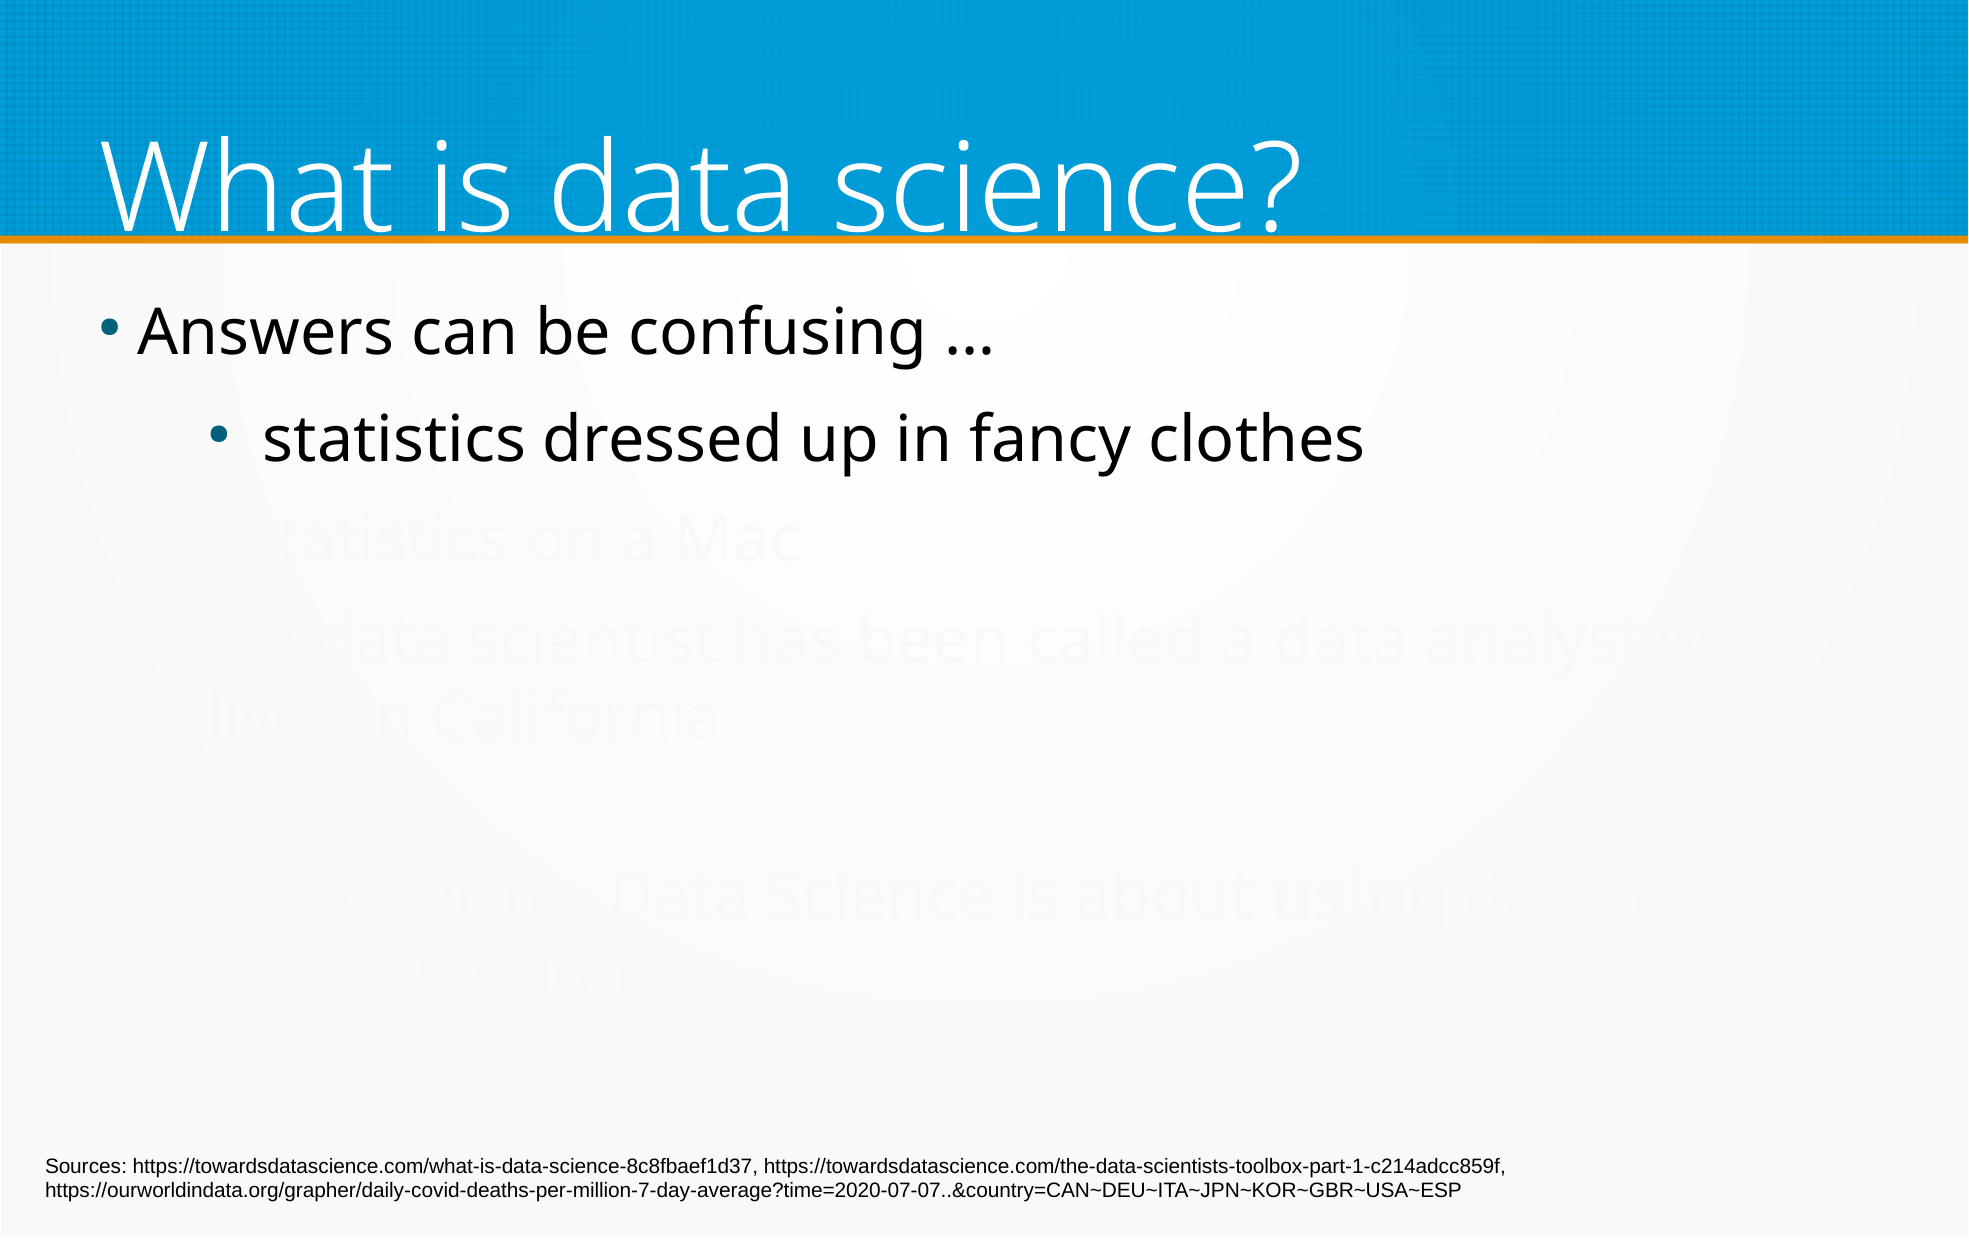

# What is data science?
 Answers can be confusing …
 statistics dressed up in fancy clothes
 statistics on a Mac
 a data scientist has been called a data analyst who lives in California
In broad terms, Data Science is about using data to answer questions
Sources: https://towardsdatascience.com/what-is-data-science-8c8fbaef1d37, https://towardsdatascience.com/the-data-scientists-toolbox-part-1-c214adcc859f,https://ourworldindata.org/grapher/daily-covid-deaths-per-million-7-day-average?time=2020-07-07..&country=CAN~DEU~ITA~JPN~KOR~GBR~USA~ESP